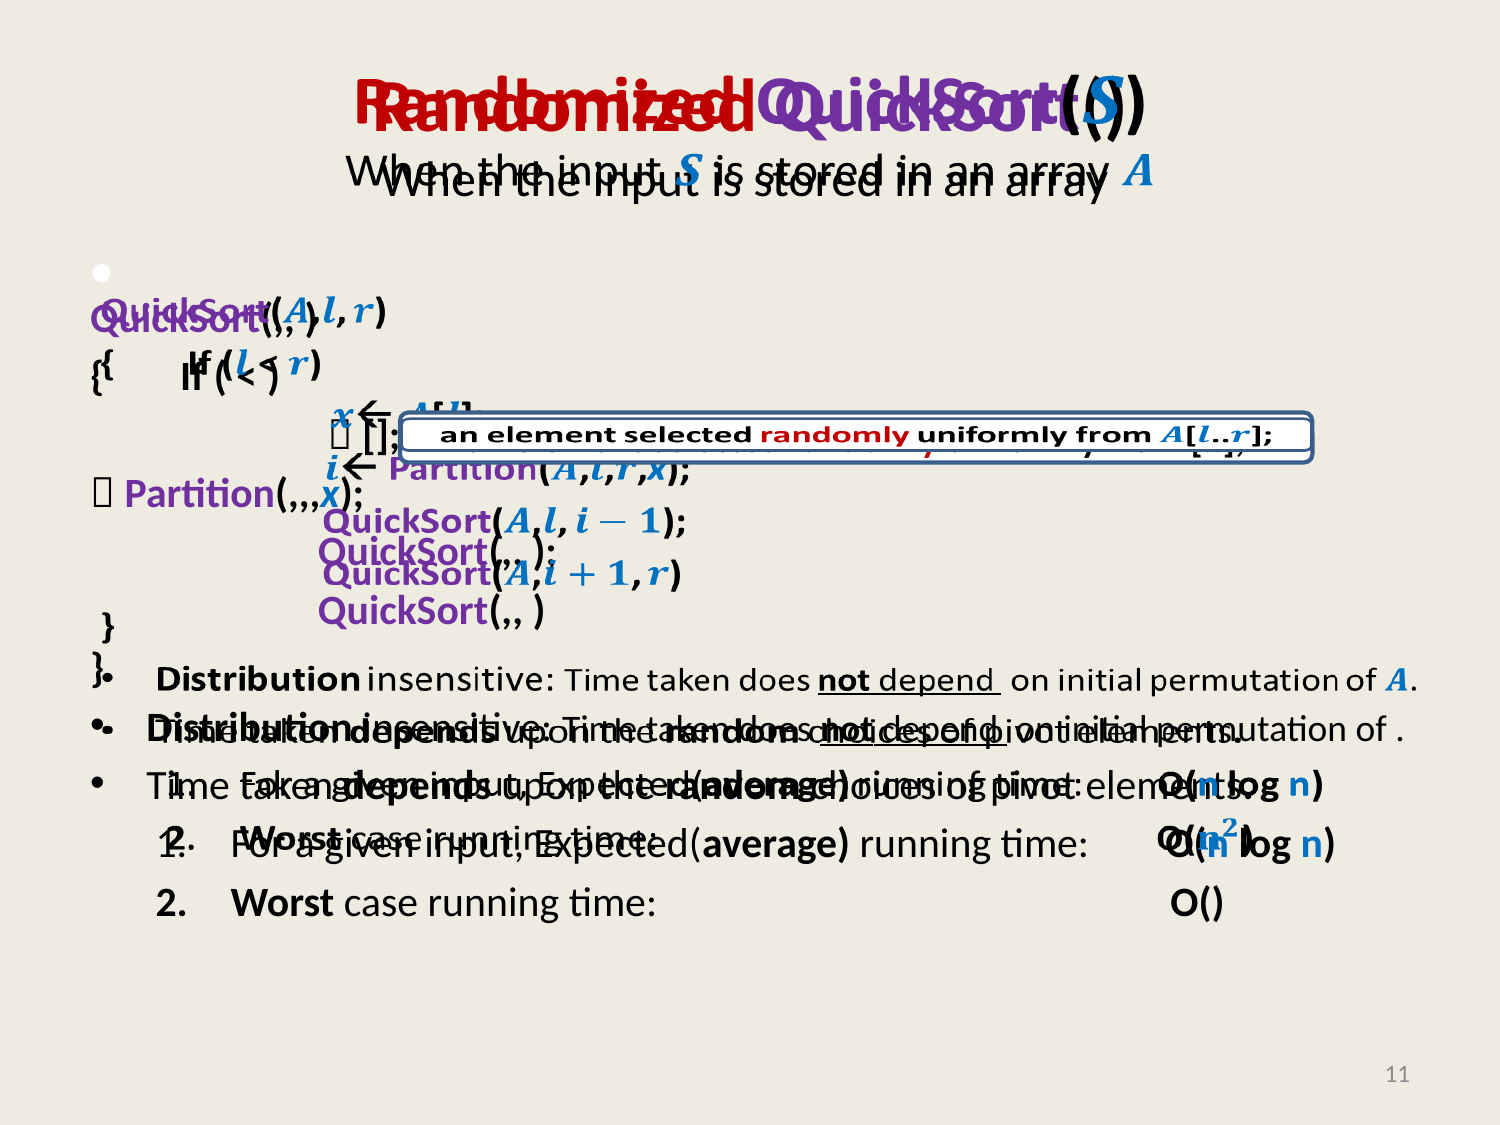

# Randomized QuickSort() When the input is stored in an array
QuickSort(,, )
{ If ( < )
  [];
 Partition(,,,x);
 QuickSort(,, );
 QuickSort(,, )
}
Distribution insensitive: Time taken does not depend on initial permutation of .
Time taken depends upon the random choices of pivot elements.
For a given input, Expected(average) running time: O(n log n)
Worst case running time: O()
an element selected randomly uniformly from [..];